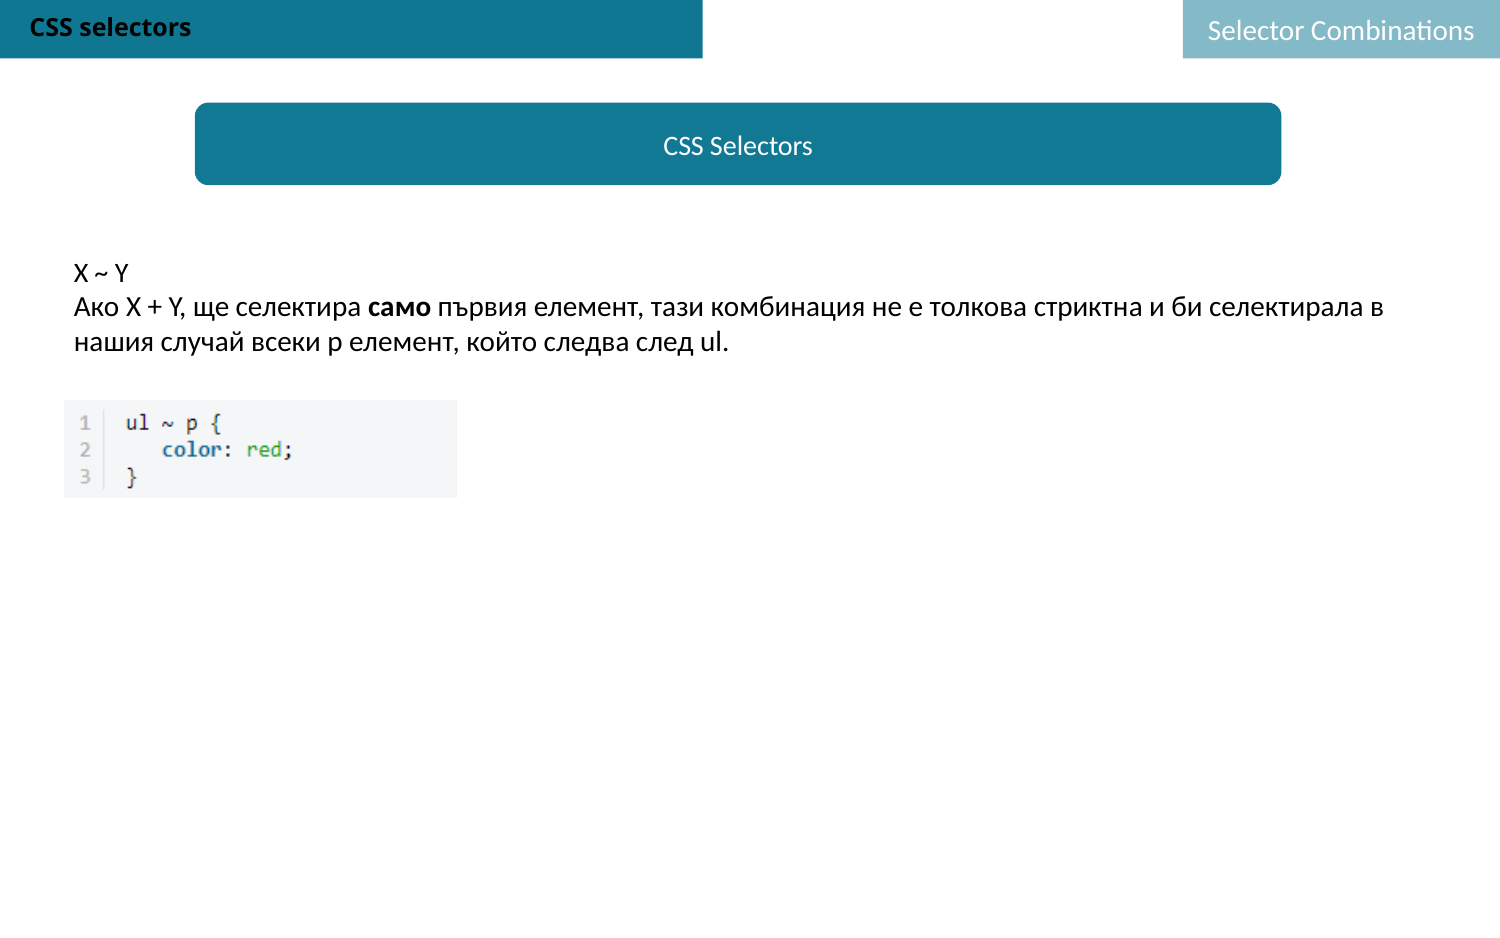

Selector Combinations
CSS selectors
CSS Selectors
X ~ Y
Ако X + Y, ще селектира само първия елемент, тази комбинация не е толкова стриктна и би селектирала в
нашия случай всеки p елемент, който следва след ul.